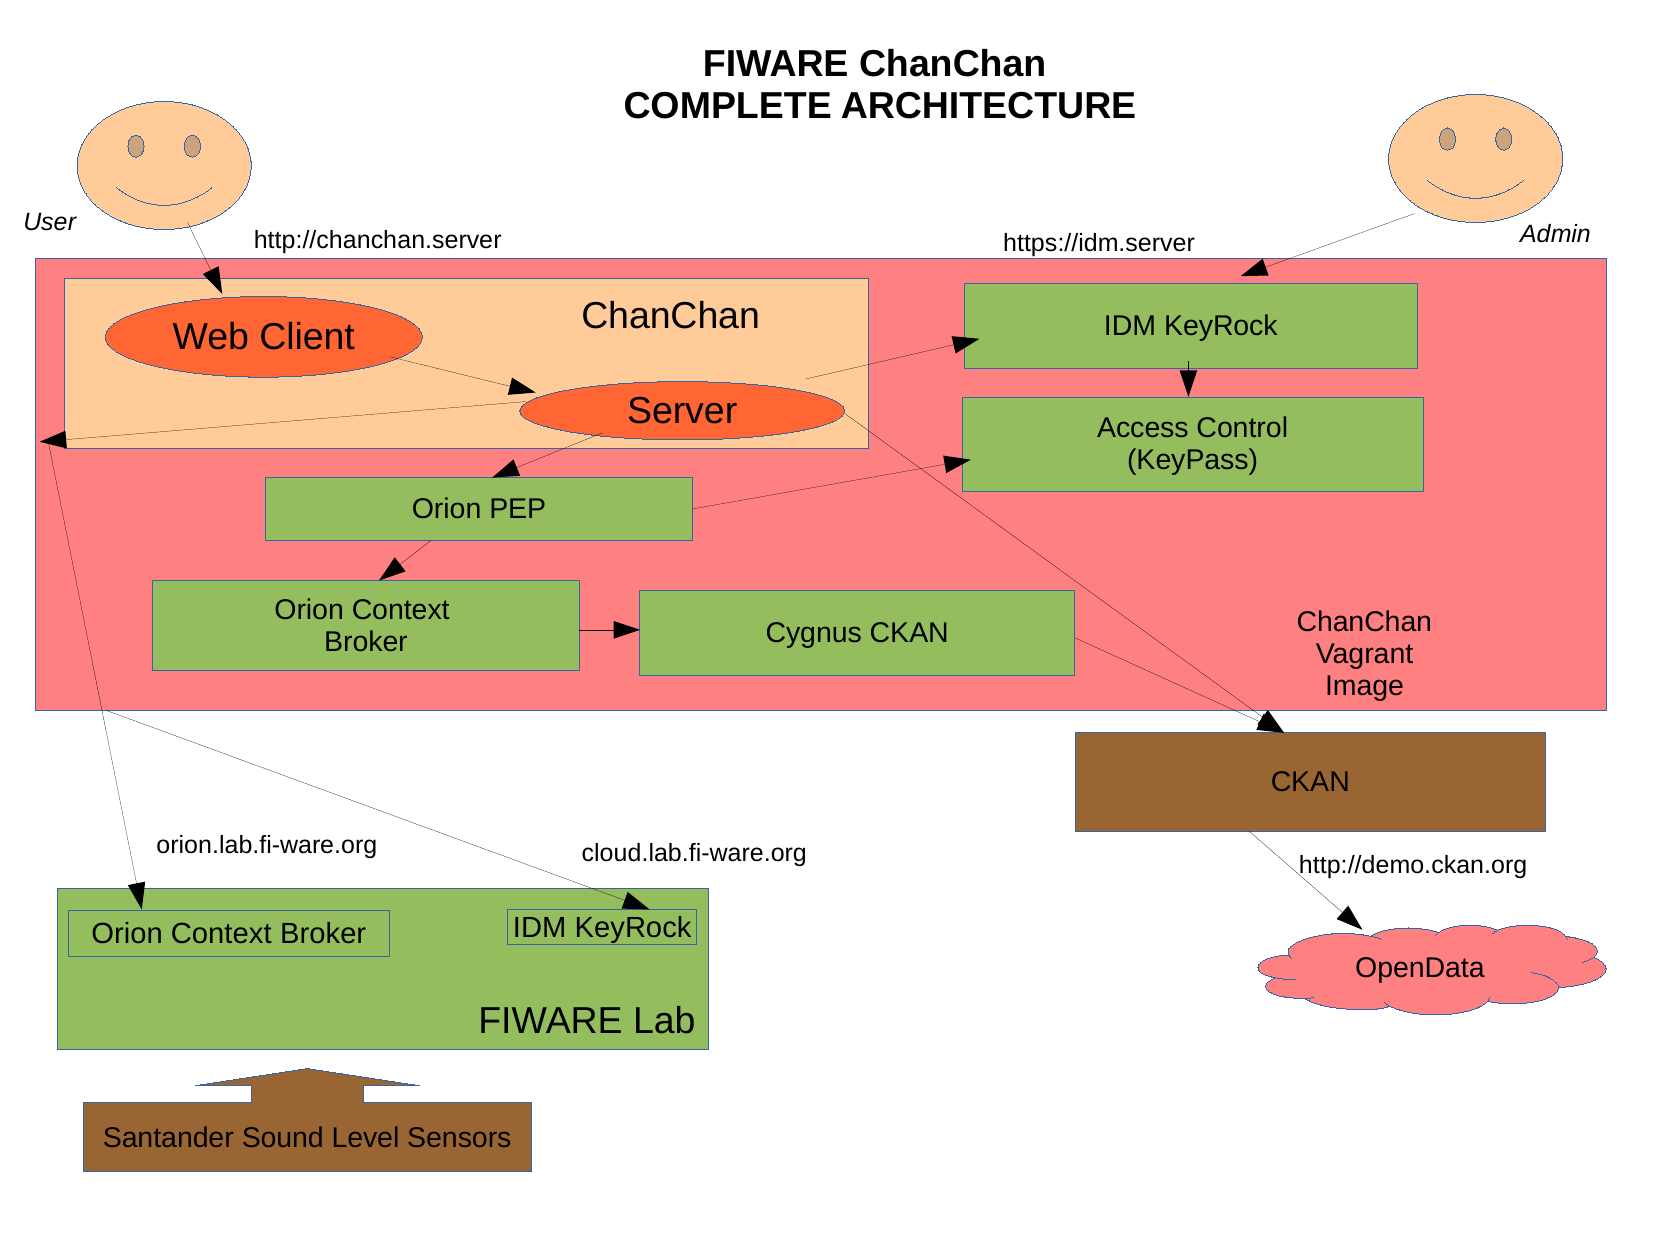

FIWARE ChanChan
COMPLETE ARCHITECTURE
User
Admin
http://chanchan.server
https://idm.server
ChanChan
Web Client
Server
IDM KeyRock
Access Control
(KeyPass)
Orion PEP
Orion Context
Broker
Cygnus CKAN
ChanChan
Vagrant
Image
CKAN
orion.lab.fi-ware.org
cloud.lab.fi-ware.org
http://demo.ckan.org
IDM KeyRock
Orion Context Broker
FIWARE Lab
OpenData
Santander Sound Level Sensors